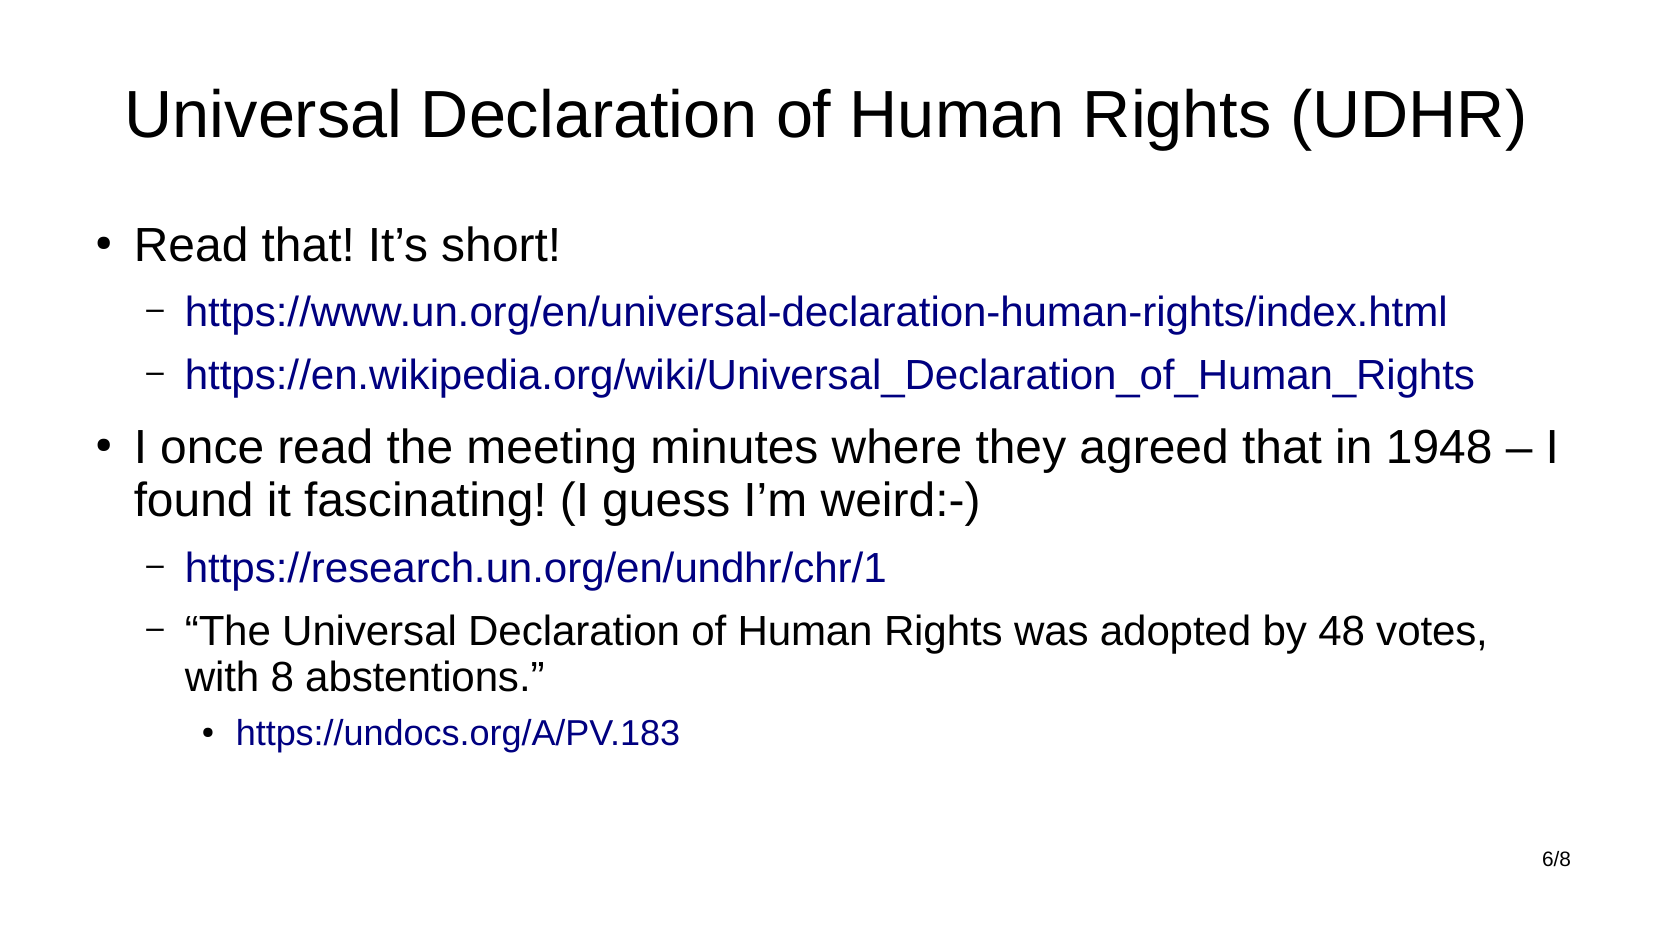

# Universal Declaration of Human Rights (UDHR)
Read that! It’s short!
https://www.un.org/en/universal-declaration-human-rights/index.html
https://en.wikipedia.org/wiki/Universal_Declaration_of_Human_Rights
I once read the meeting minutes where they agreed that in 1948 – I found it fascinating! (I guess I’m weird:-)
https://research.un.org/en/undhr/chr/1
“The Universal Declaration of Human Rights was adopted by 48 votes, with 8 abstentions.”
https://undocs.org/A/PV.183
6